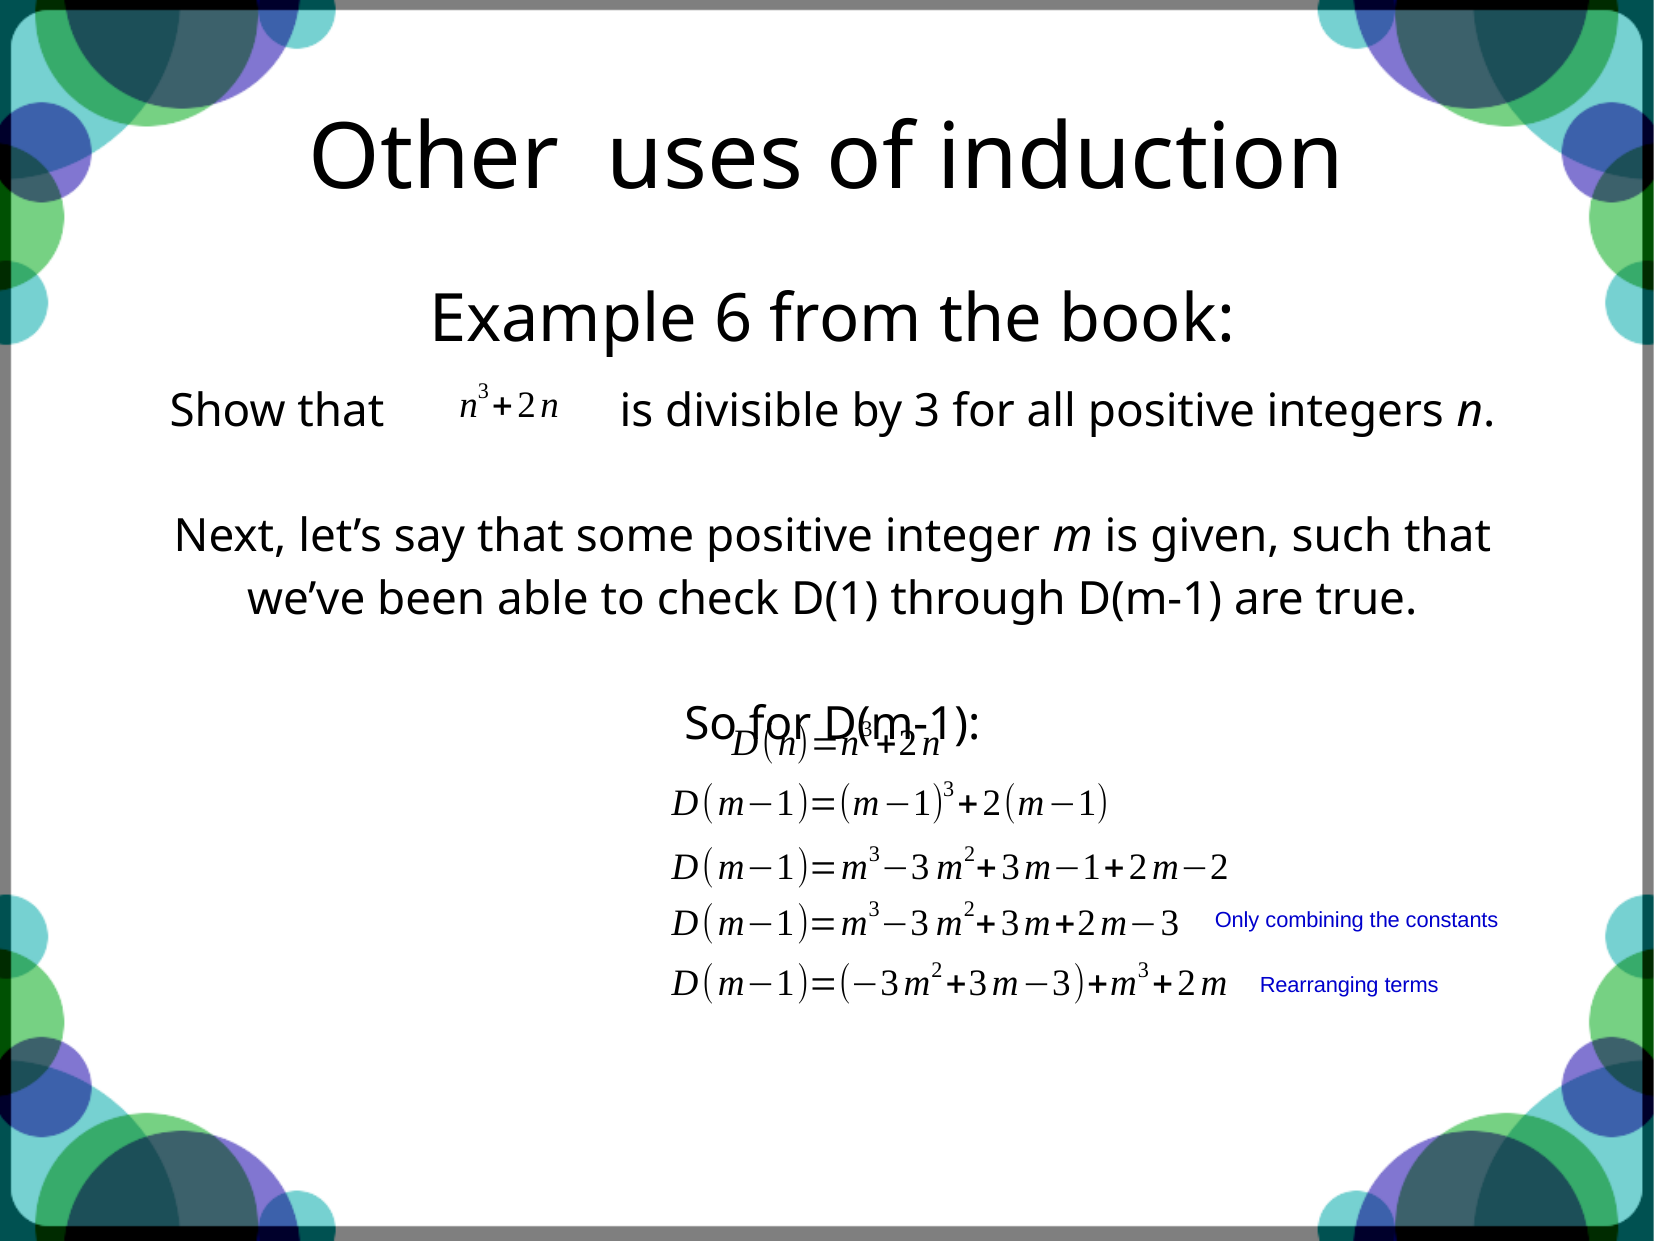

# Other uses of induction
Example 6 from the book:
Show that				is divisible by 3 for all positive integers n.
Next, let’s say that some positive integer m is given, such that we’ve been able to check D(1) through D(m-1) are true.
So for D(m-1):
Only combining the constants
Rearranging terms